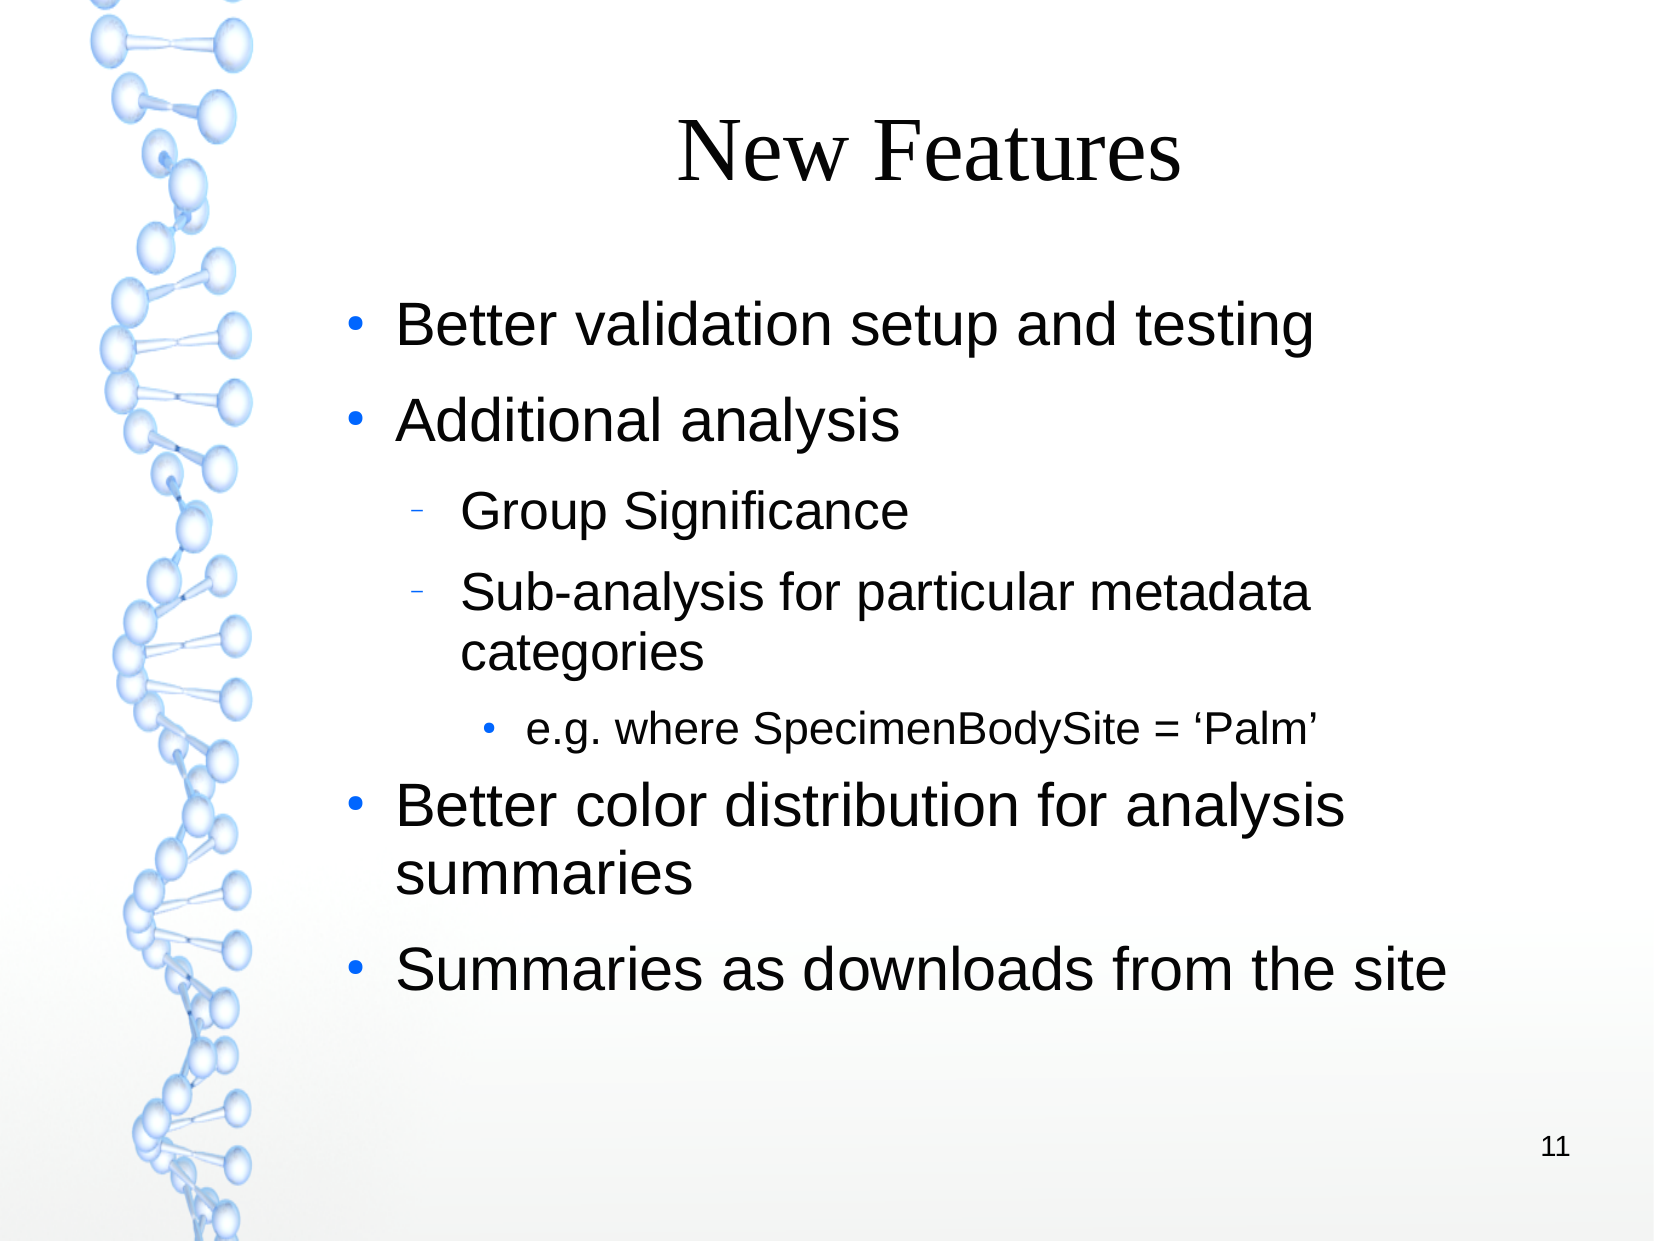

# New Features
Better validation setup and testing
Additional analysis
Group Significance
Sub-analysis for particular metadata categories
e.g. where SpecimenBodySite = ‘Palm’
Better color distribution for analysis summaries
Summaries as downloads from the site
11